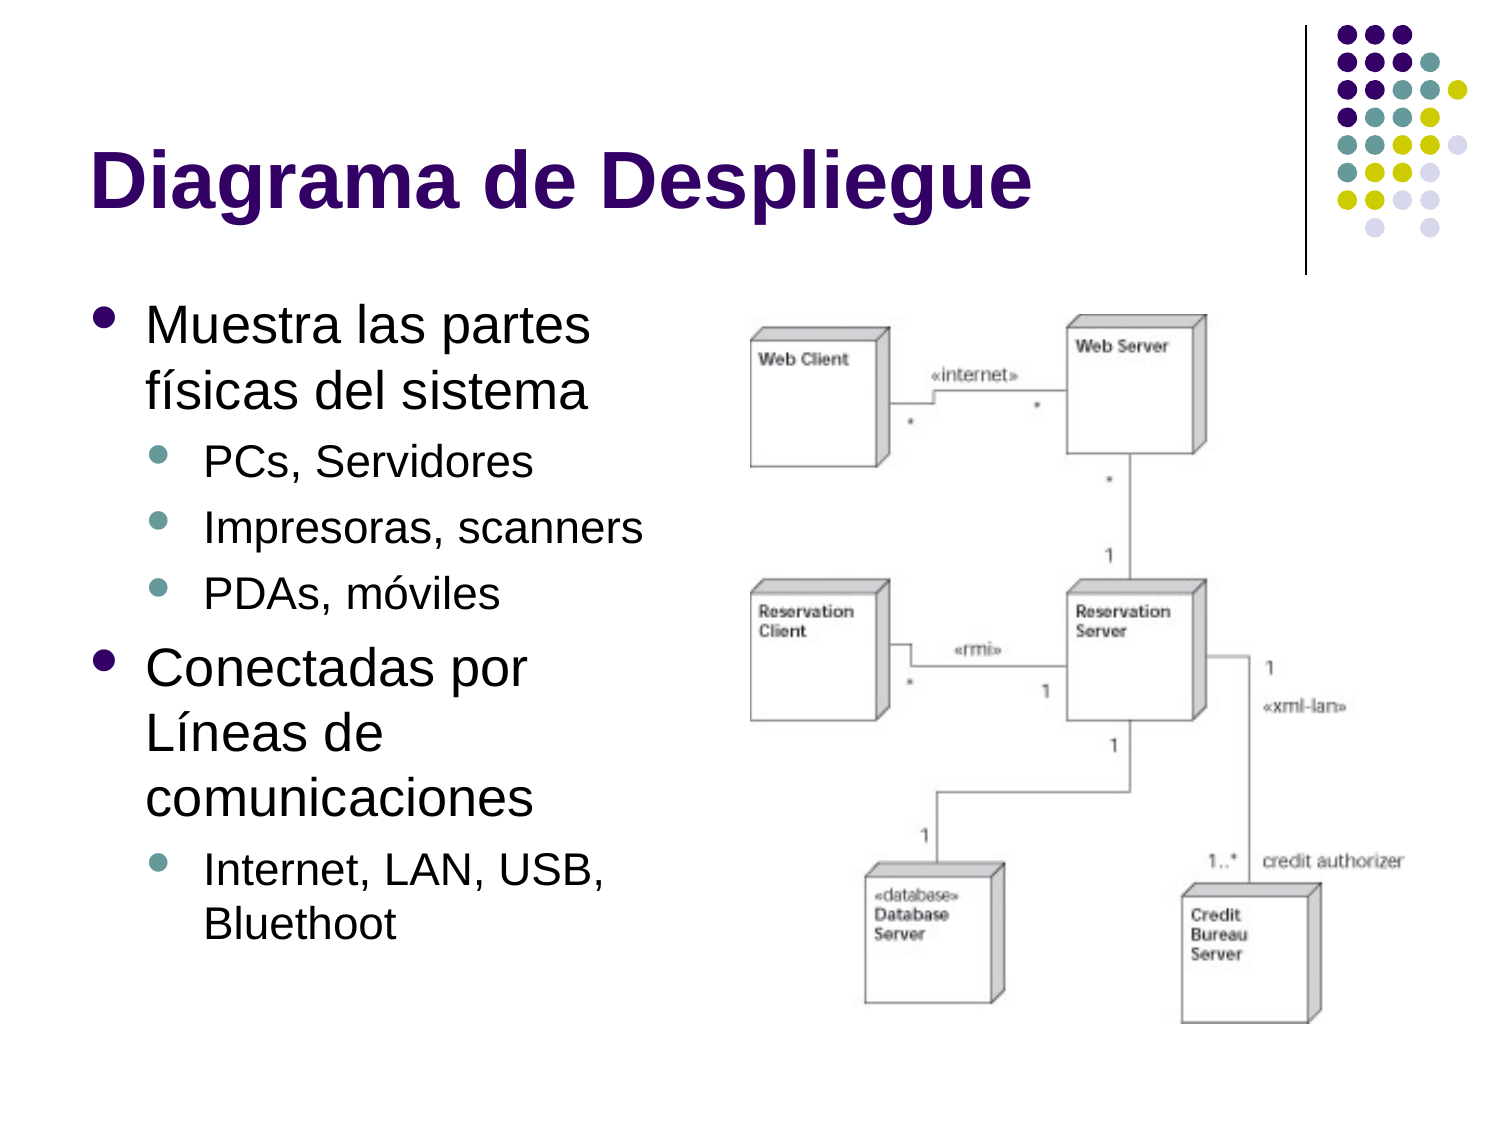

# Diagrama de Despliegue
Muestra las partes físicas del sistema
PCs, Servidores
Impresoras, scanners
PDAs, móviles
Conectadas por Líneas de comunicaciones
Internet, LAN, USB, Bluethoot